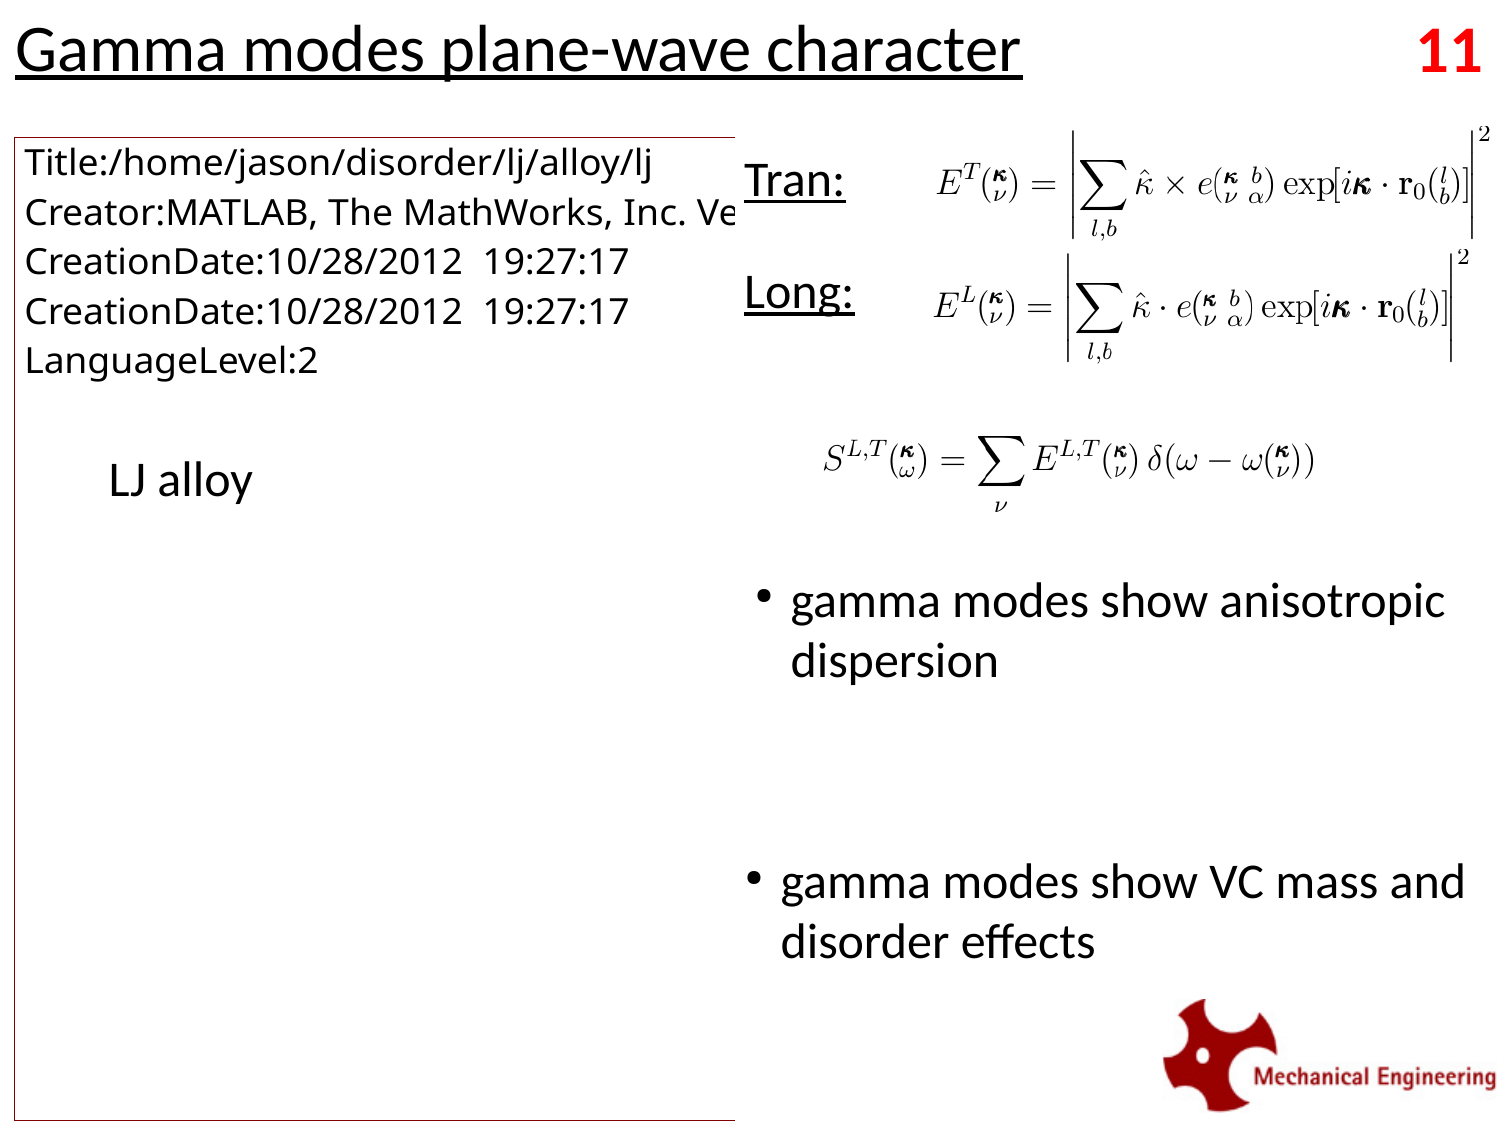

# Gamma modes plane-wave character
11
Tran:
Long:
LJ alloy
gamma modes show anisotropic dispersion
gamma modes show VC mass and disorder effects